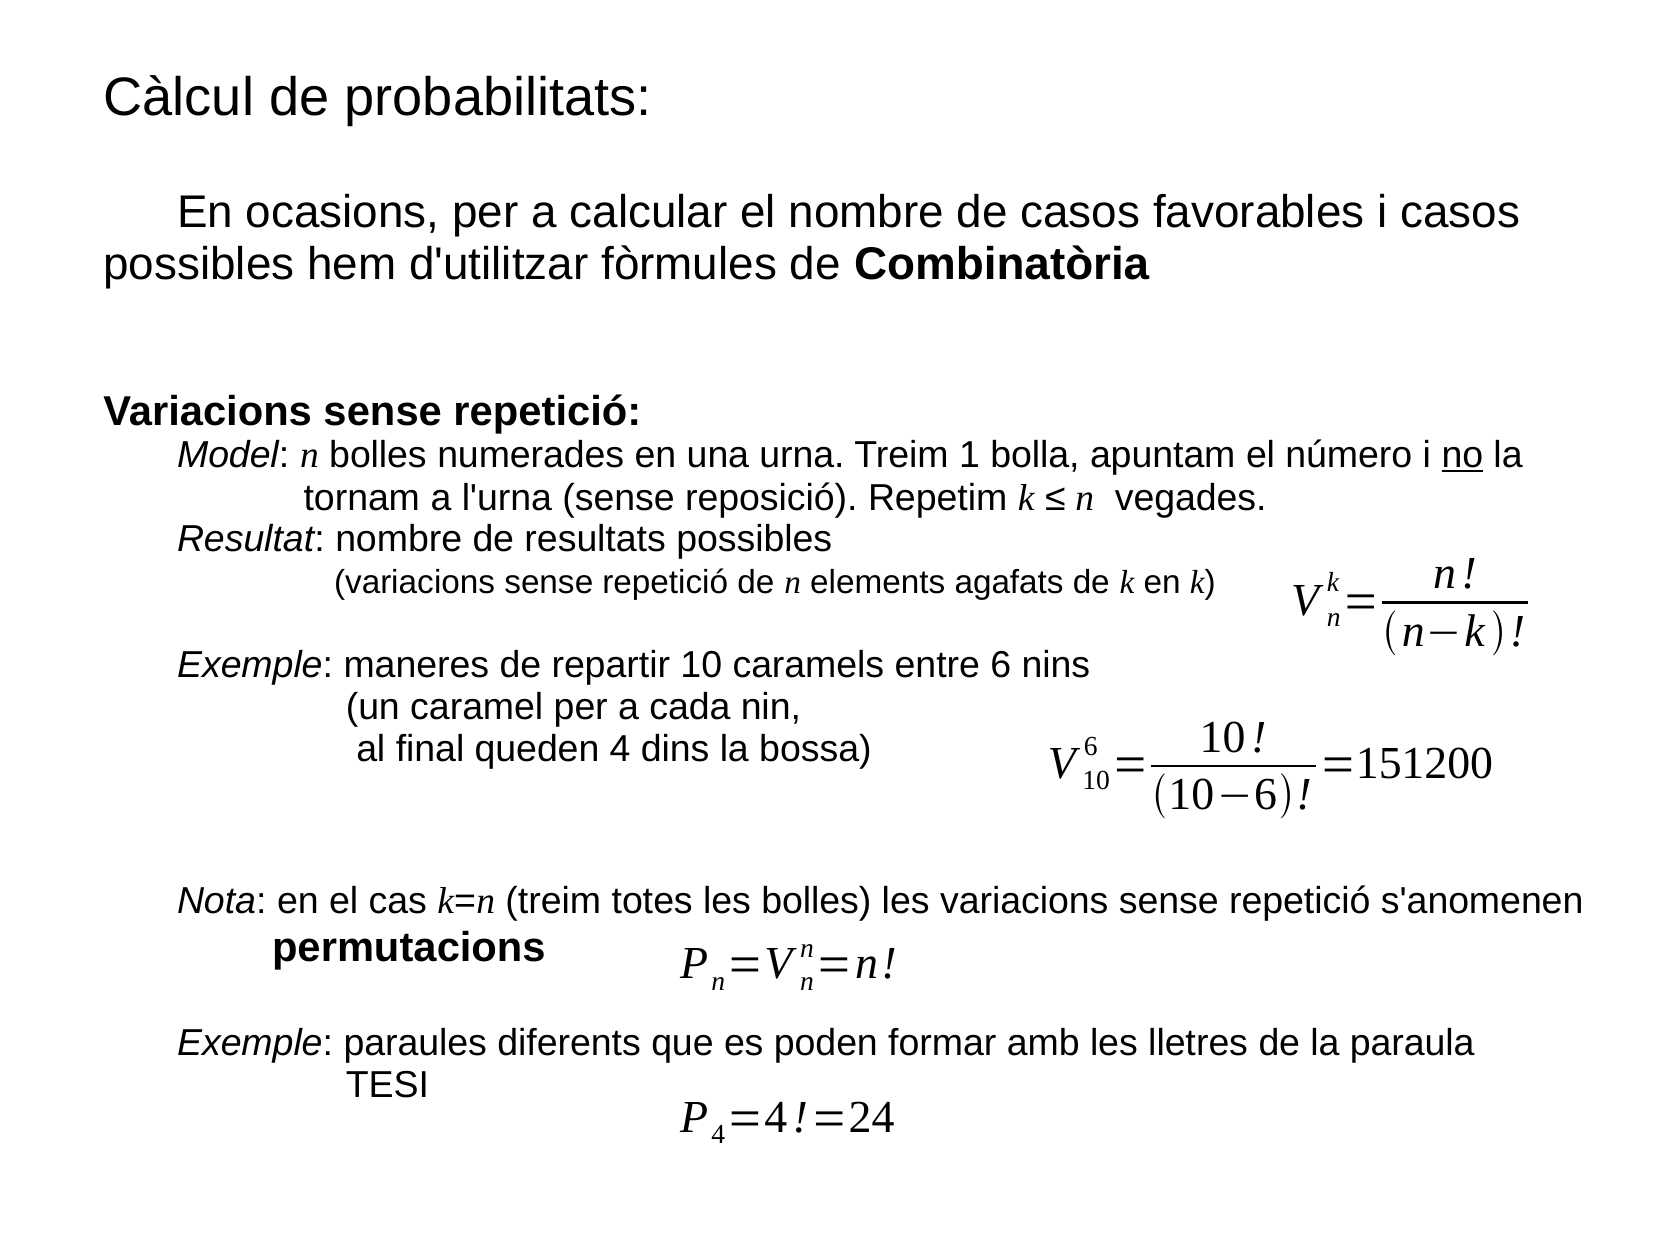

Càlcul de probabilitats:
	En ocasions, per a calcular el nombre de casos favorables i casos possibles hem d'utilitzar fòrmules de Combinatòria
Variacions sense repetició:
	Model: n bolles numerades en una urna. Treim 1 bolla, apuntam el número i no la
		 tornam a l'urna (sense reposició). Repetim k ≤ n vegades.
	Resultat: nombre de resultats possibles
			 (variacions sense repetició de n elements agafats de k en k)
	Exemple: maneres de repartir 10 caramels entre 6 nins
			 (un caramel per a cada nin,
			 al final queden 4 dins la bossa)
	Nota: en el cas k=n (treim totes les bolles) les variacions sense repetició s'anomenen
 		 permutacions
	Exemple: paraules diferents que es poden formar amb les lletres de la paraula
 			 TESI